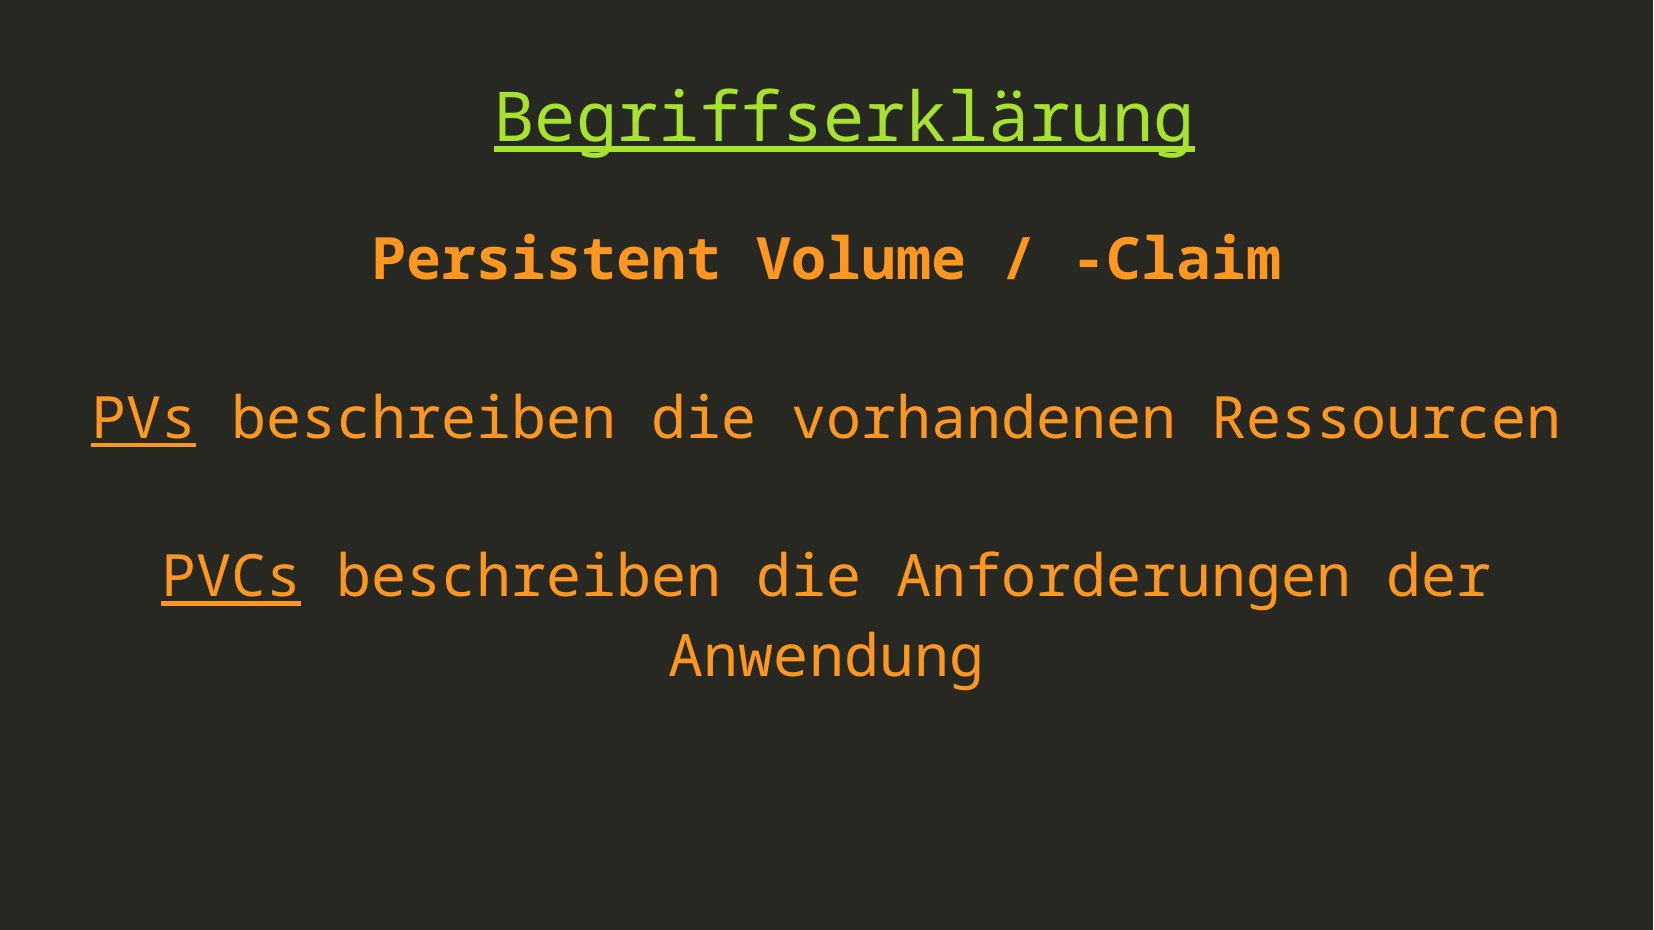

# Begriffserklärung
Persistent Volume / -Claim
PVs beschreiben die vorhandenen Ressourcen
PVCs beschreiben die Anforderungen der Anwendung